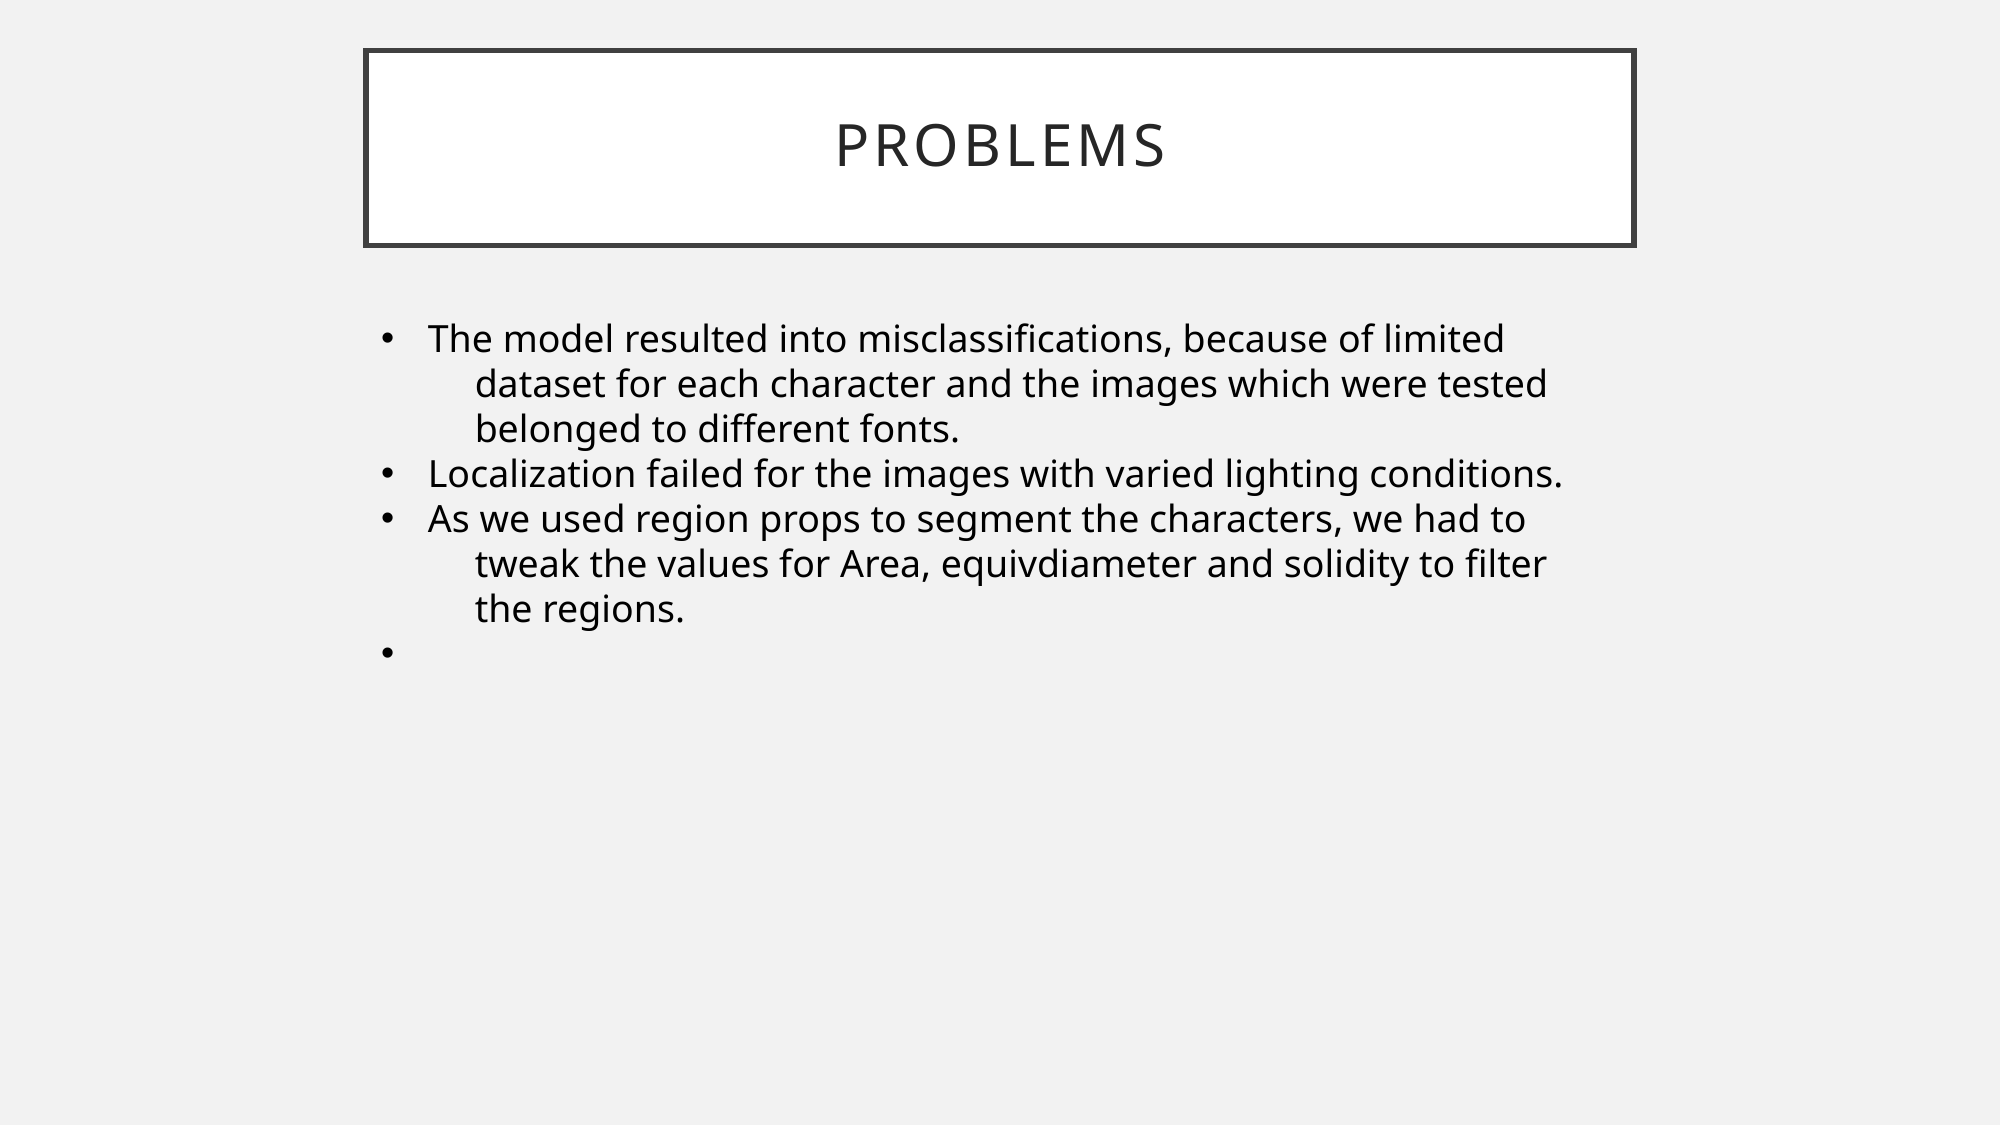

# Problems
The model resulted into misclassifications, because of limited dataset for each character and the images which were tested belonged to different fonts.
Localization failed for the images with varied lighting conditions.
As we used region props to segment the characters, we had to tweak the values for Area, equivdiameter and solidity to filter the regions.